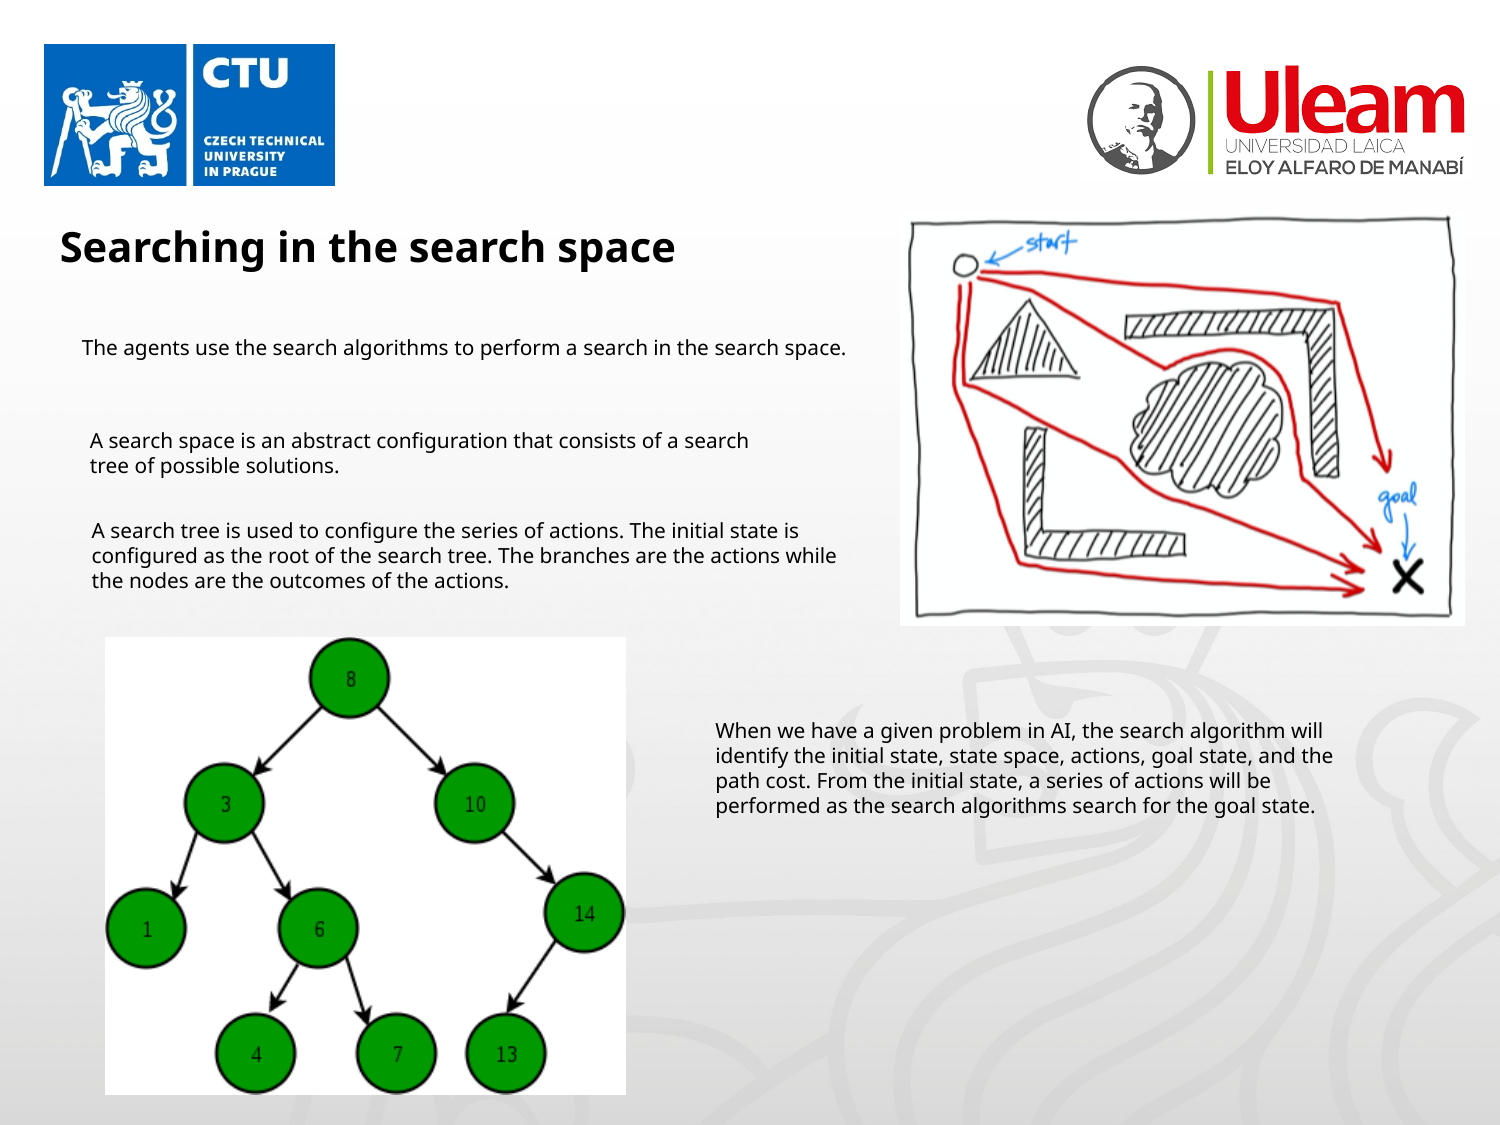

# Searching in the search space
The agents use the search algorithms to perform a search in the search space.
A search space is an abstract configuration that consists of a search tree of possible solutions.
A search tree is used to configure the series of actions. The initial state is configured as the root of the search tree. The branches are the actions while the nodes are the outcomes of the actions.
When we have a given problem in AI, the search algorithm will identify the initial state, state space, actions, goal state, and the path cost. From the initial state, a series of actions will be performed as the search algorithms search for the goal state.